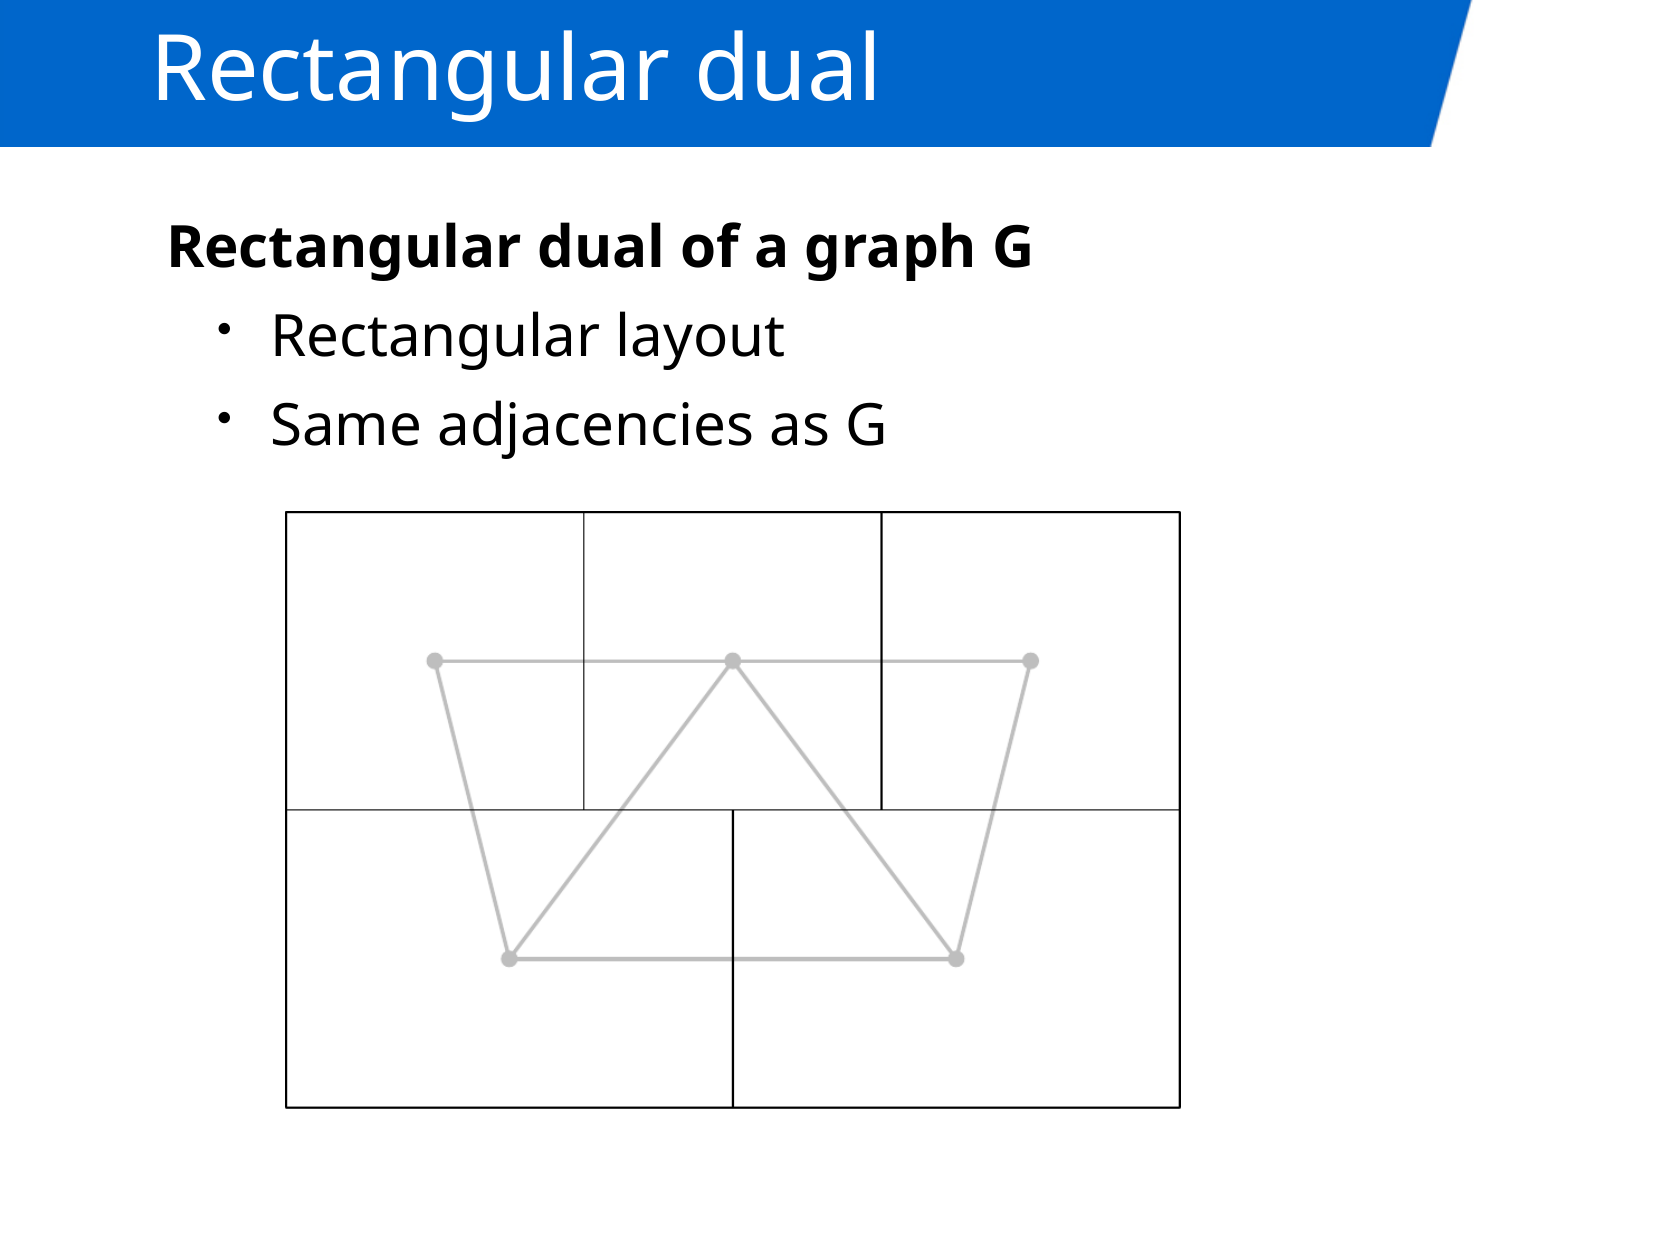

# Rectangular dual
Rectangular dual of a graph G
Rectangular layout
Same adjacencies as G